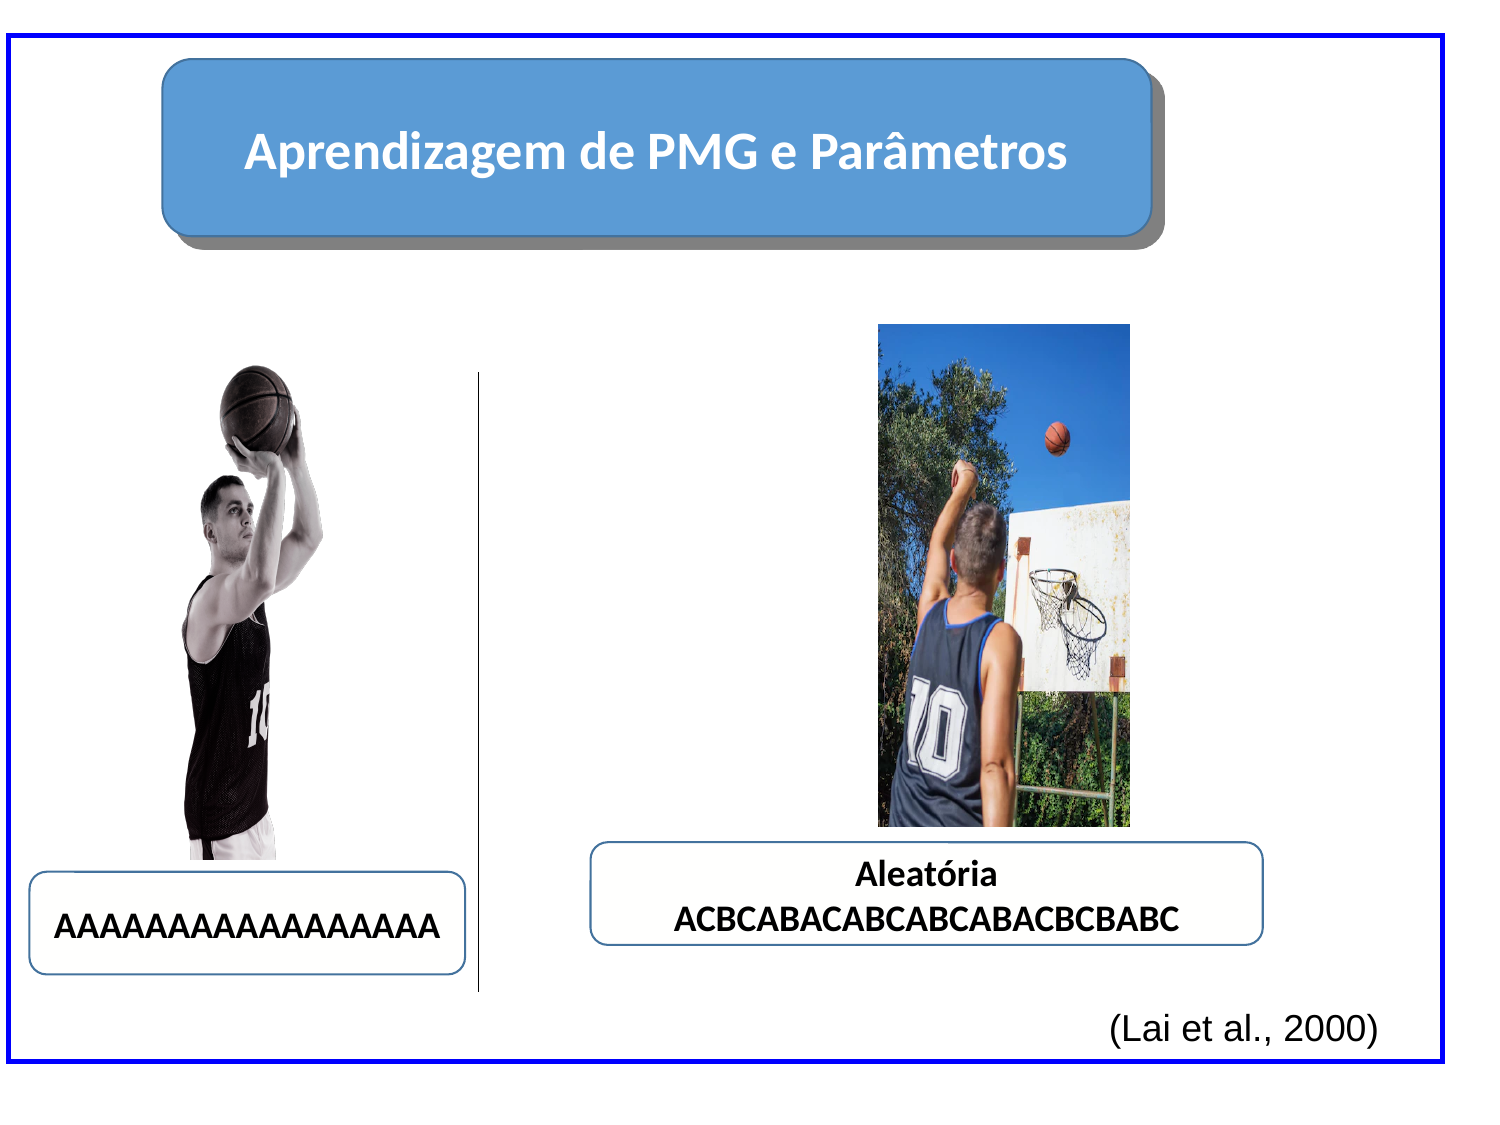

Aprendizagem de PMG e Parâmetros
Aleatória
ACBCABACABCABCABACBCBABC
AAAAAAAAAAAAAAAAA
(Lai et al., 2000)